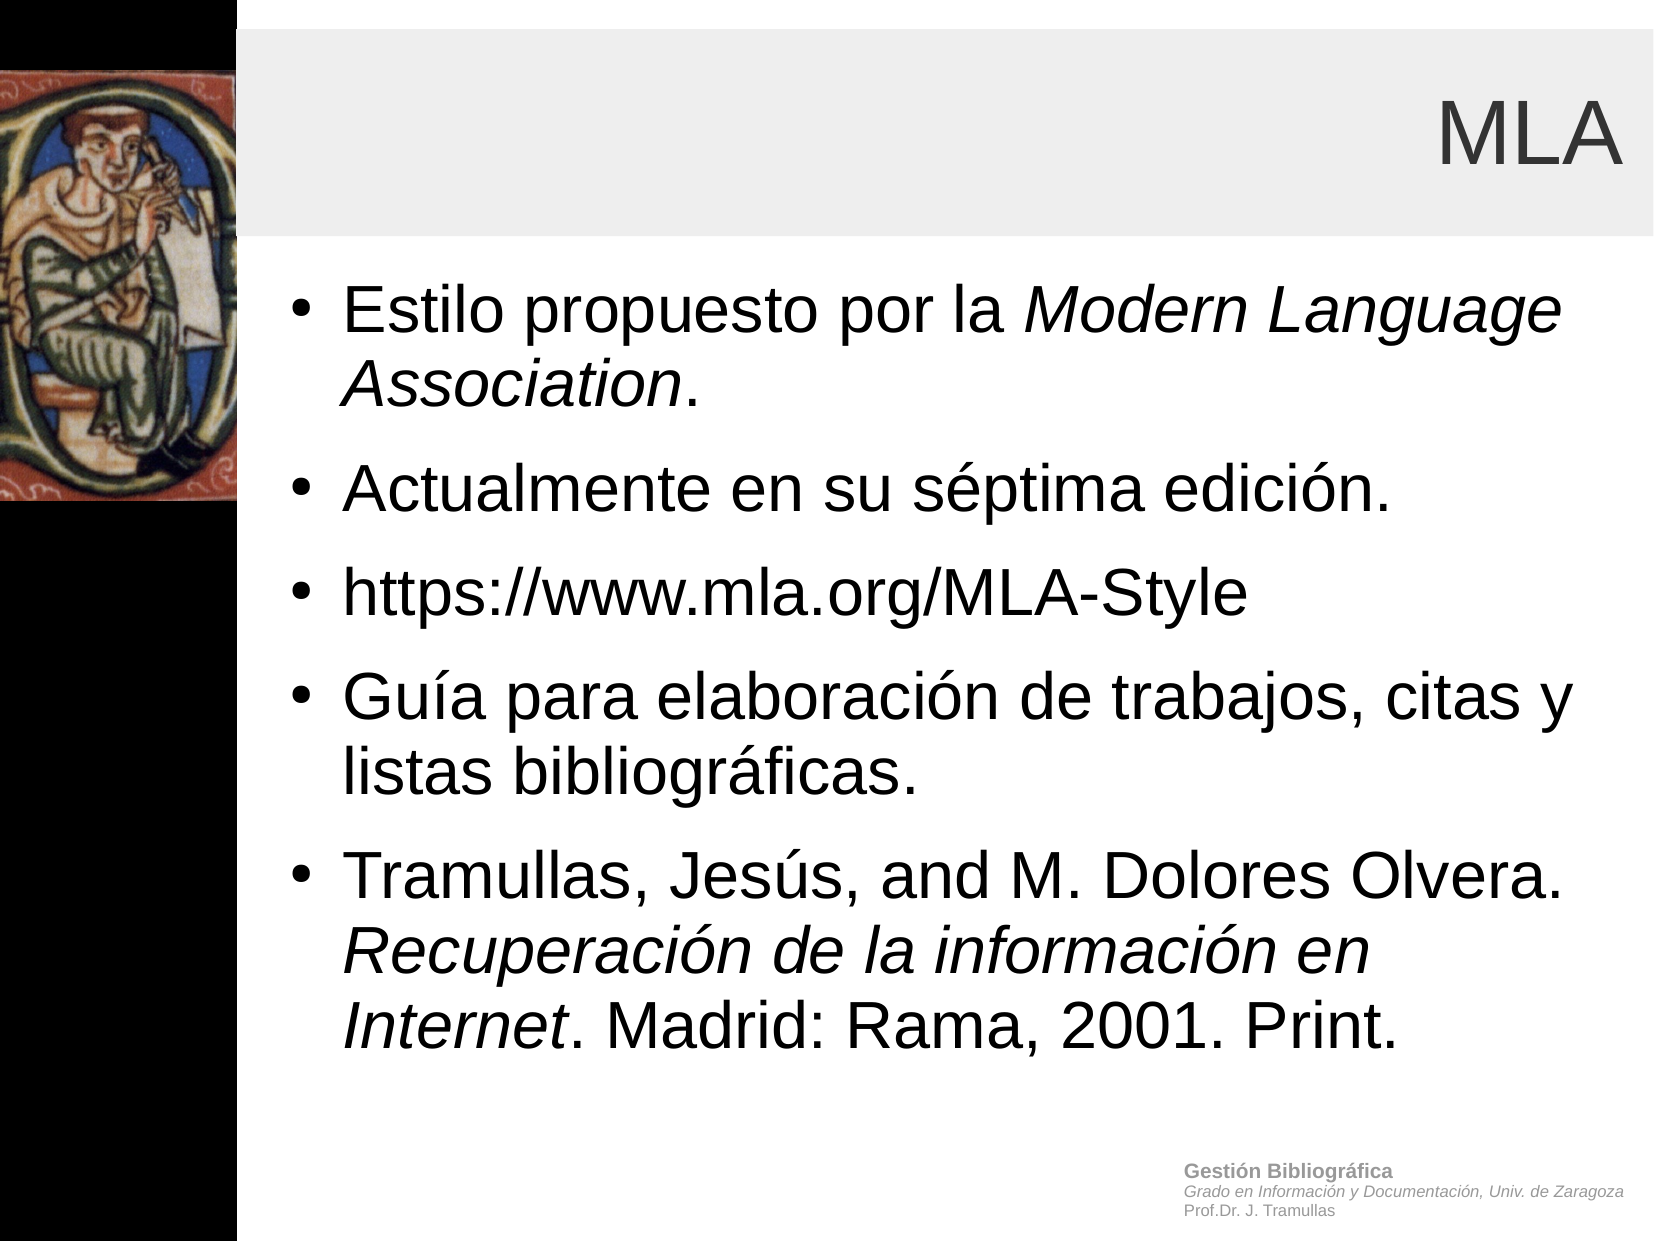

# MLA
Estilo propuesto por la Modern Language Association.
Actualmente en su séptima edición.
https://www.mla.org/MLA-Style
Guía para elaboración de trabajos, citas y listas bibliográficas.
Tramullas, Jesús, and M. Dolores Olvera. Recuperación de la información en Internet. Madrid: Rama, 2001. Print.